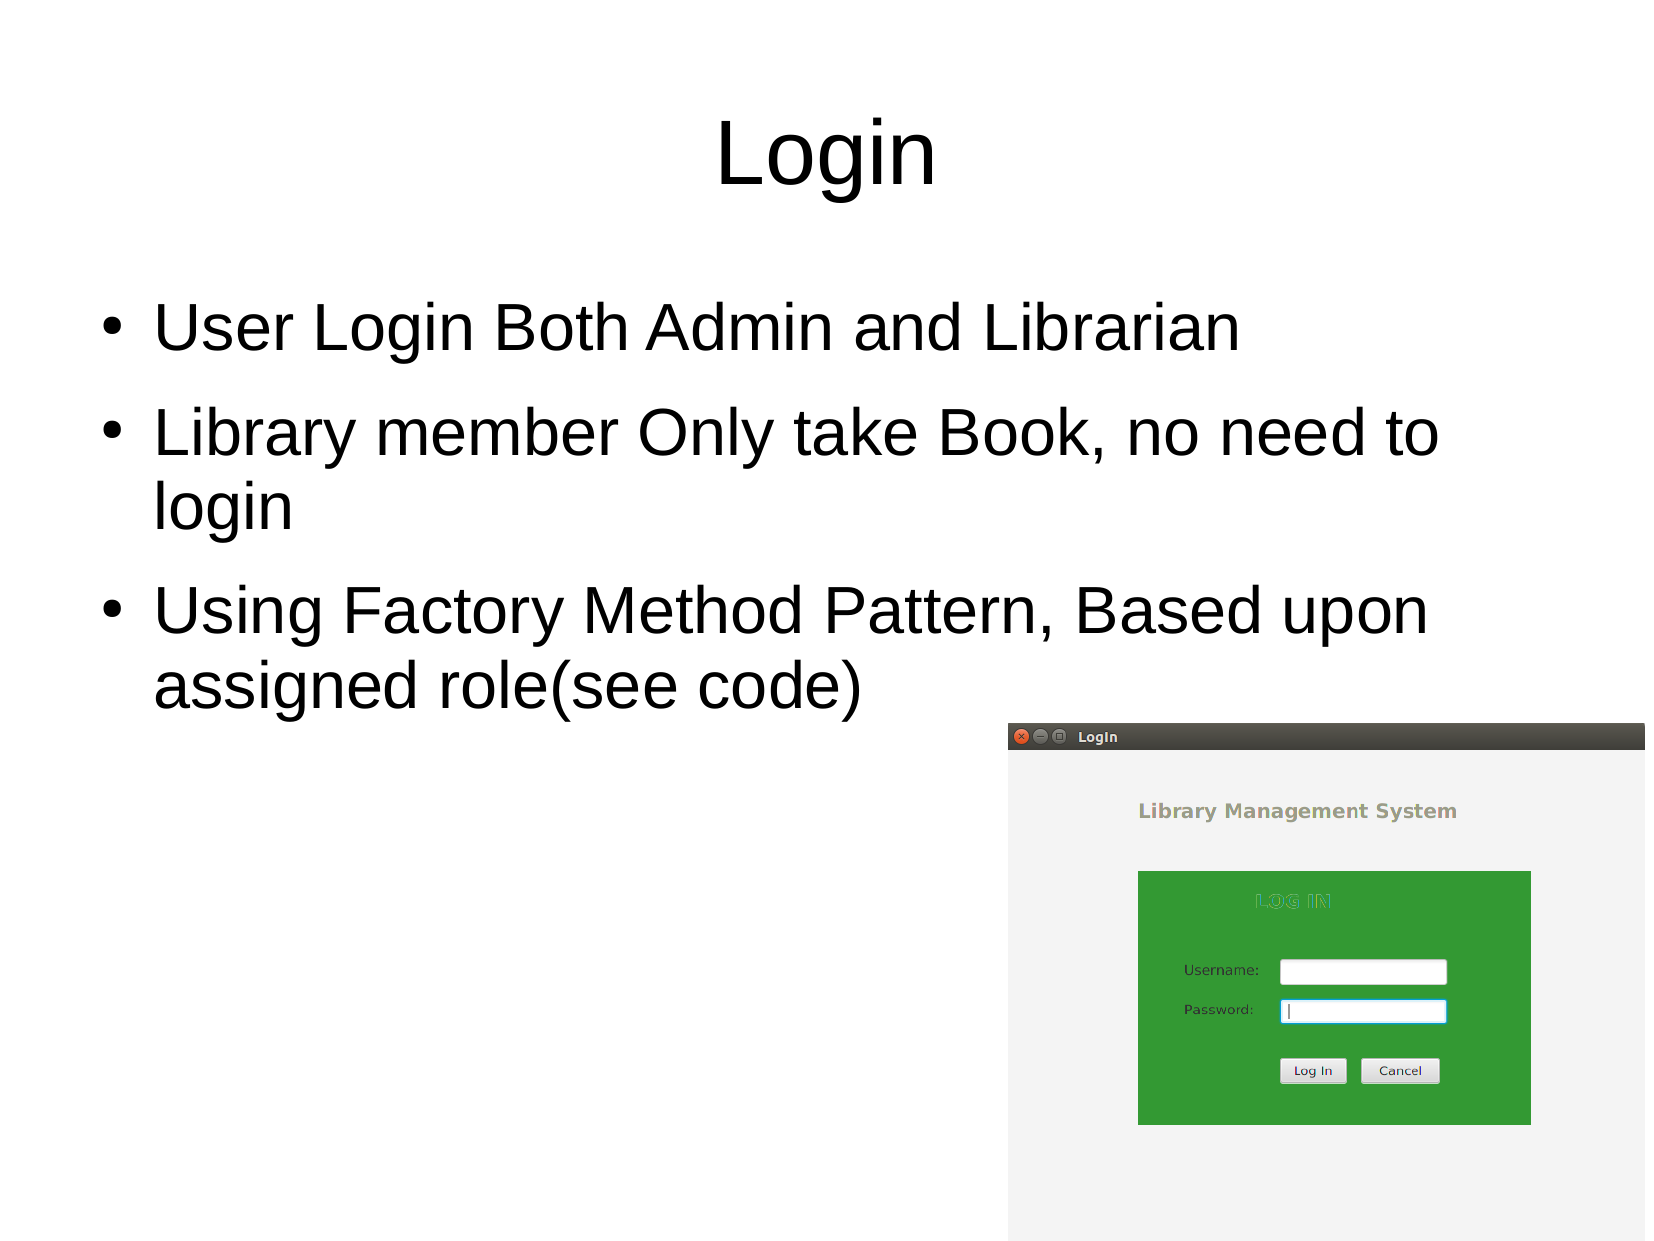

# Login
User Login Both Admin and Librarian
Library member Only take Book, no need to login
Using Factory Method Pattern, Based upon assigned role(see code)